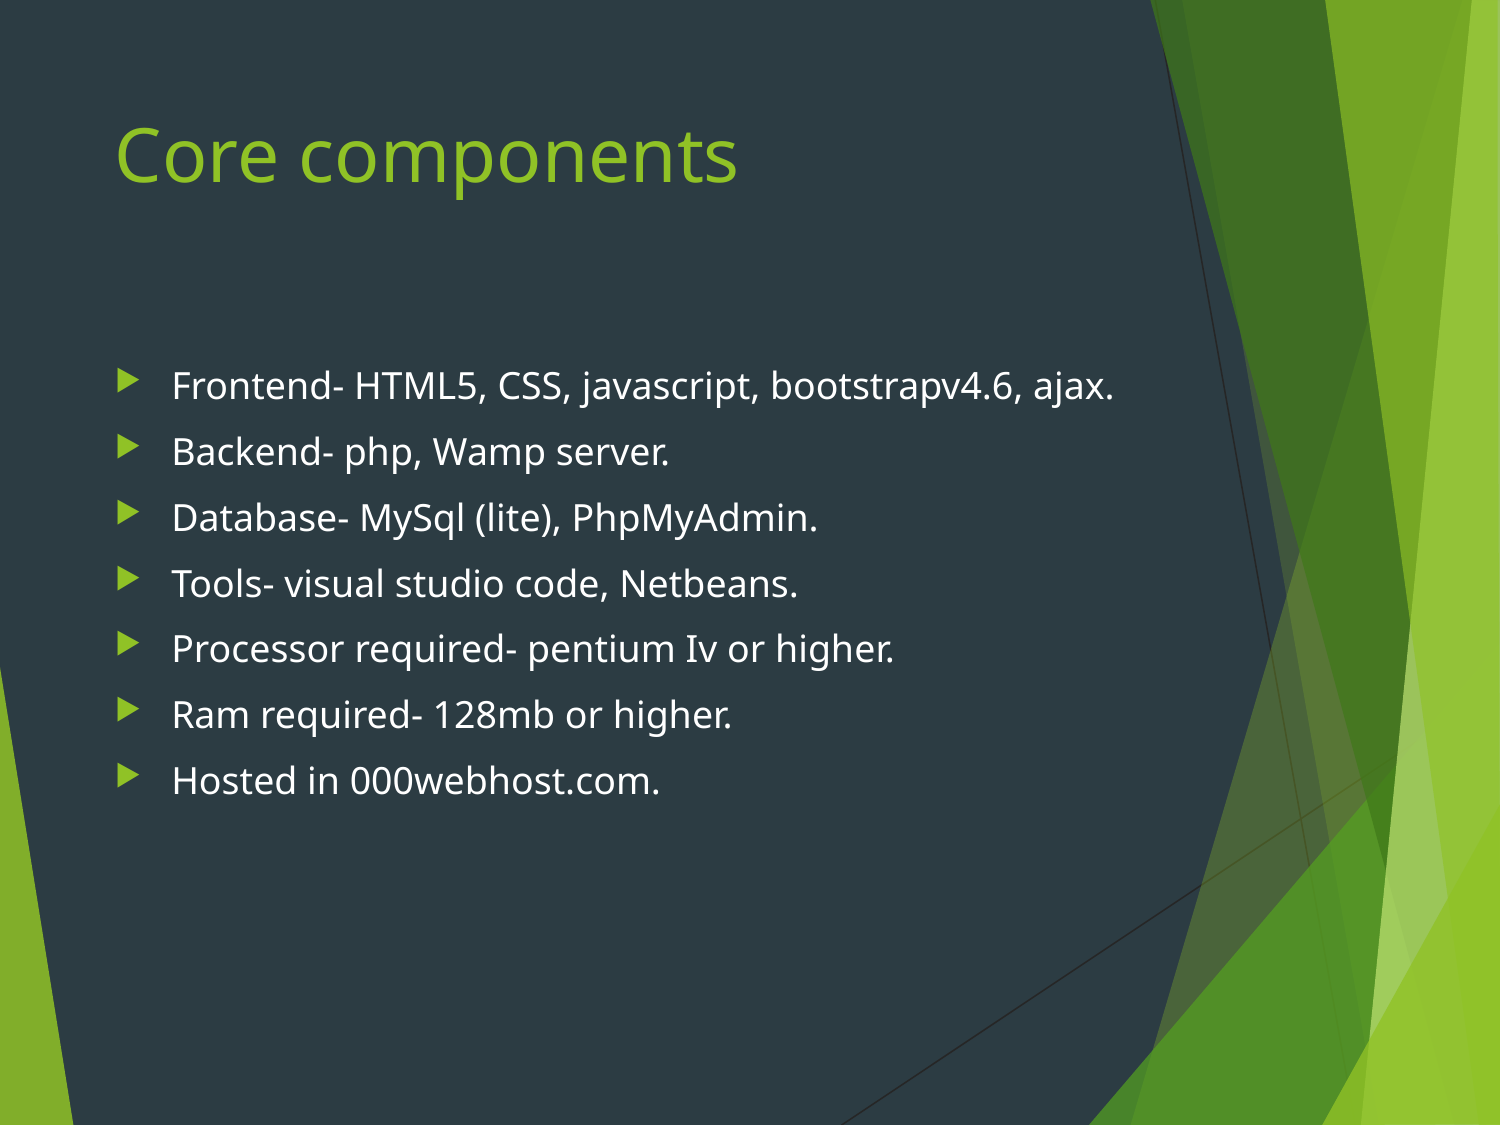

# Core components
Frontend- HTML5, CSS, javascript, bootstrapv4.6, ajax.
Backend- php, Wamp server.
Database- MySql (lite), PhpMyAdmin.
Tools- visual studio code, Netbeans.
Processor required- pentium Iv or higher.
Ram required- 128mb or higher.
Hosted in 000webhost.com.